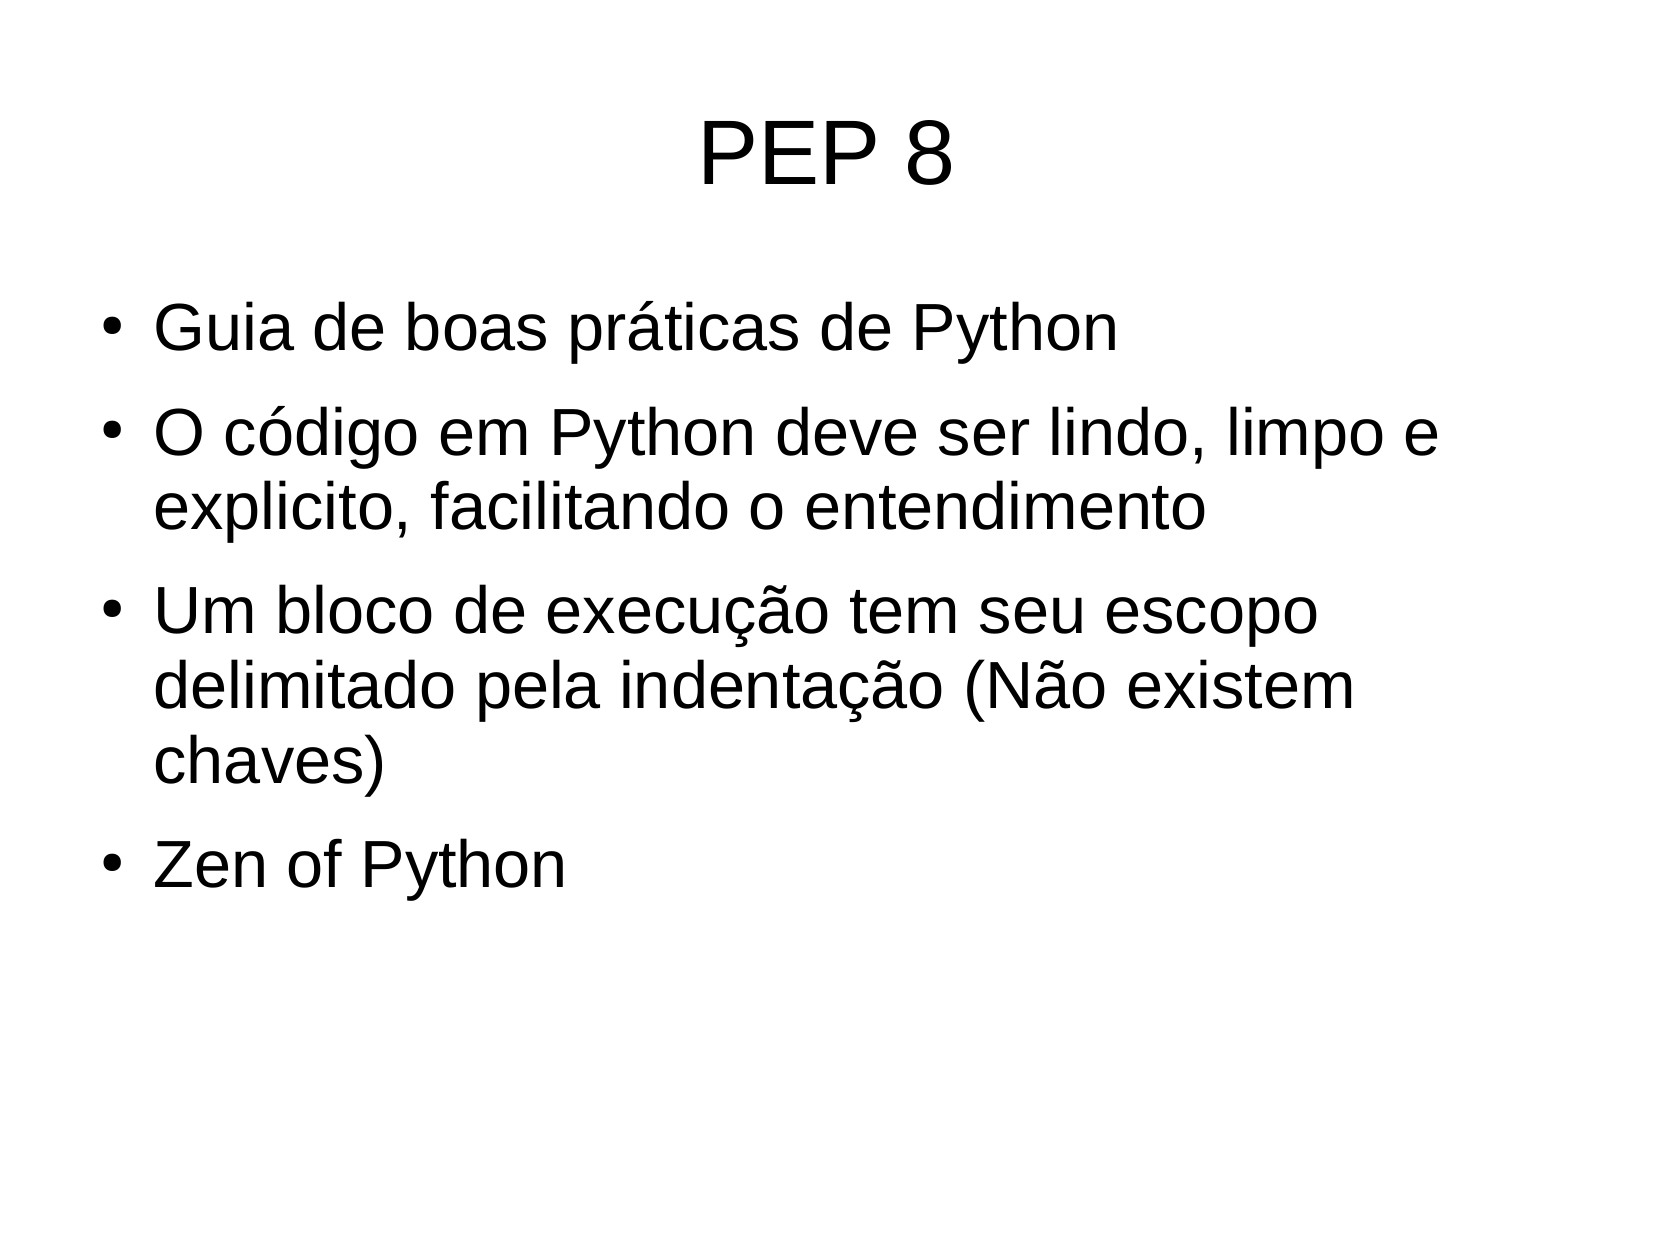

# PEP 8
Guia de boas práticas de Python
O código em Python deve ser lindo, limpo e explicito, facilitando o entendimento
Um bloco de execução tem seu escopo delimitado pela indentação (Não existem chaves)
Zen of Python